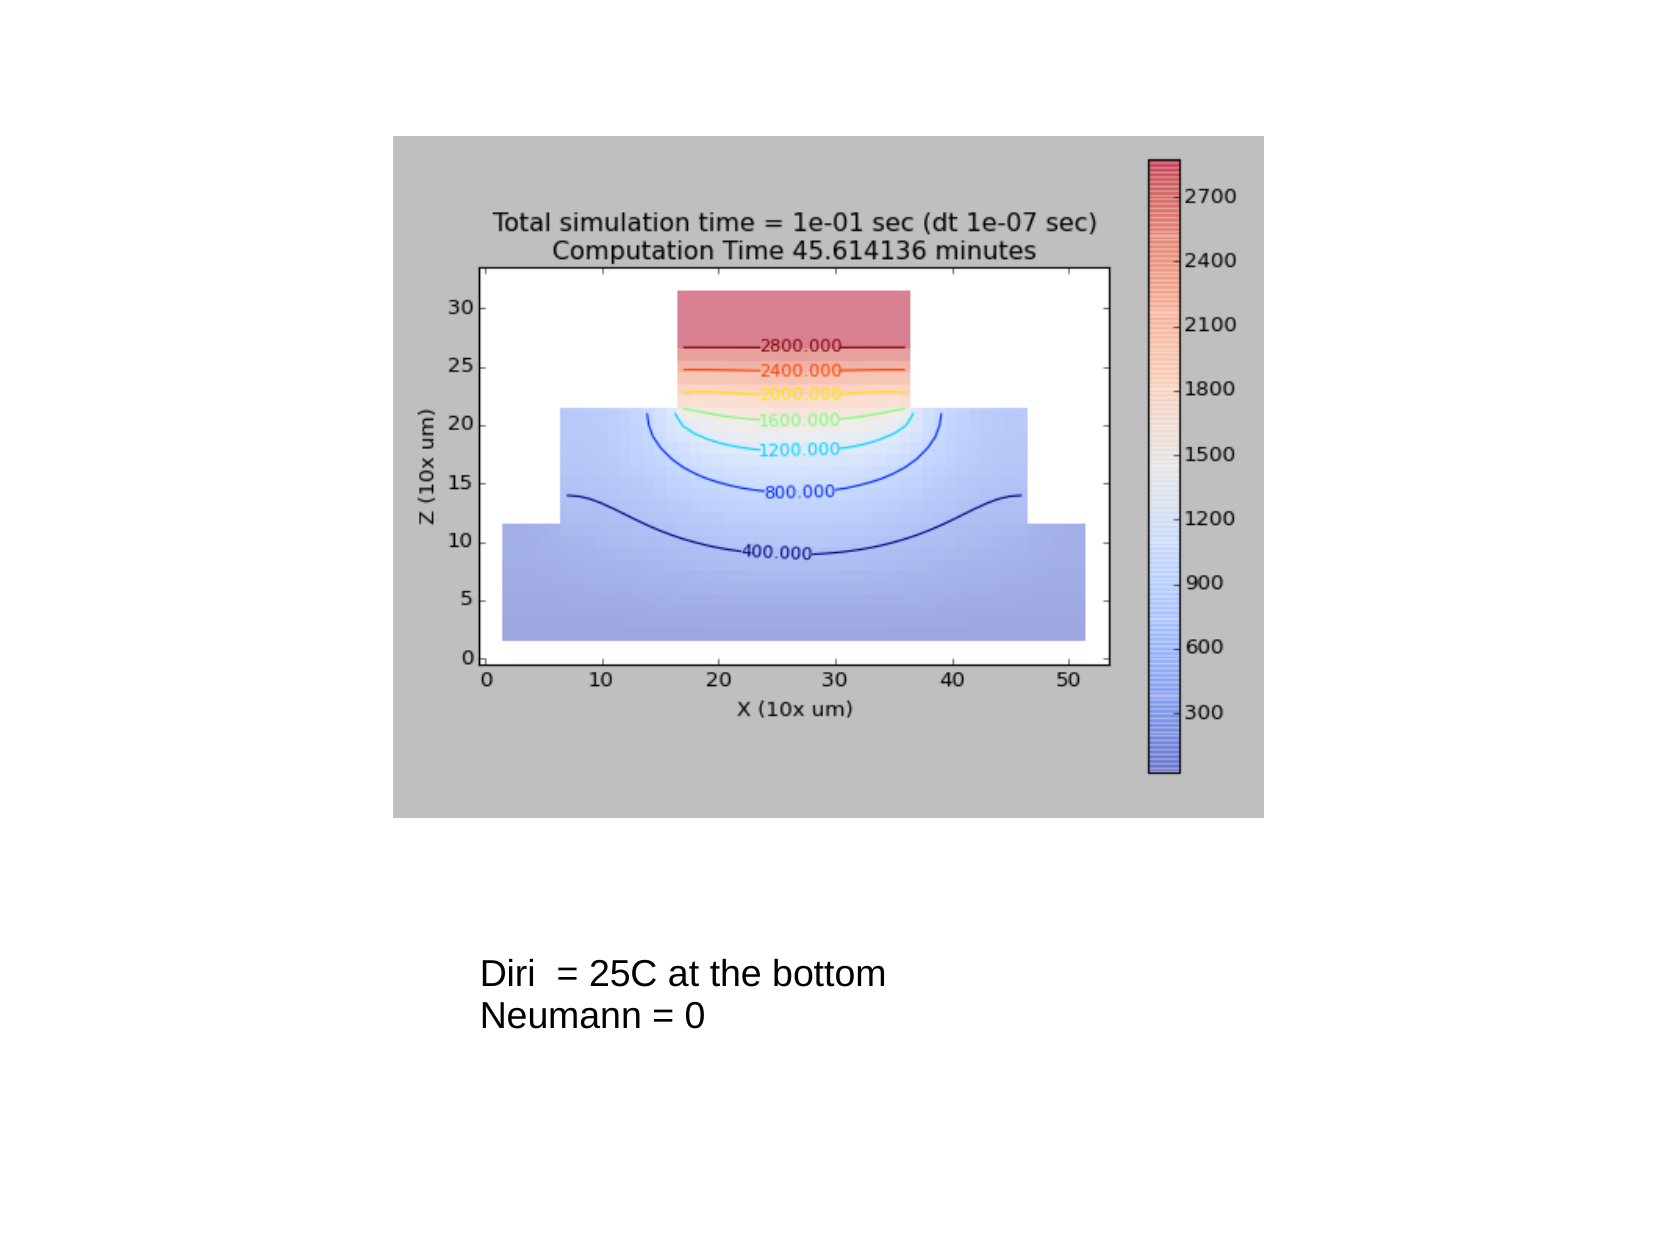

Diri = 25C at the bottom
Neumann = 0